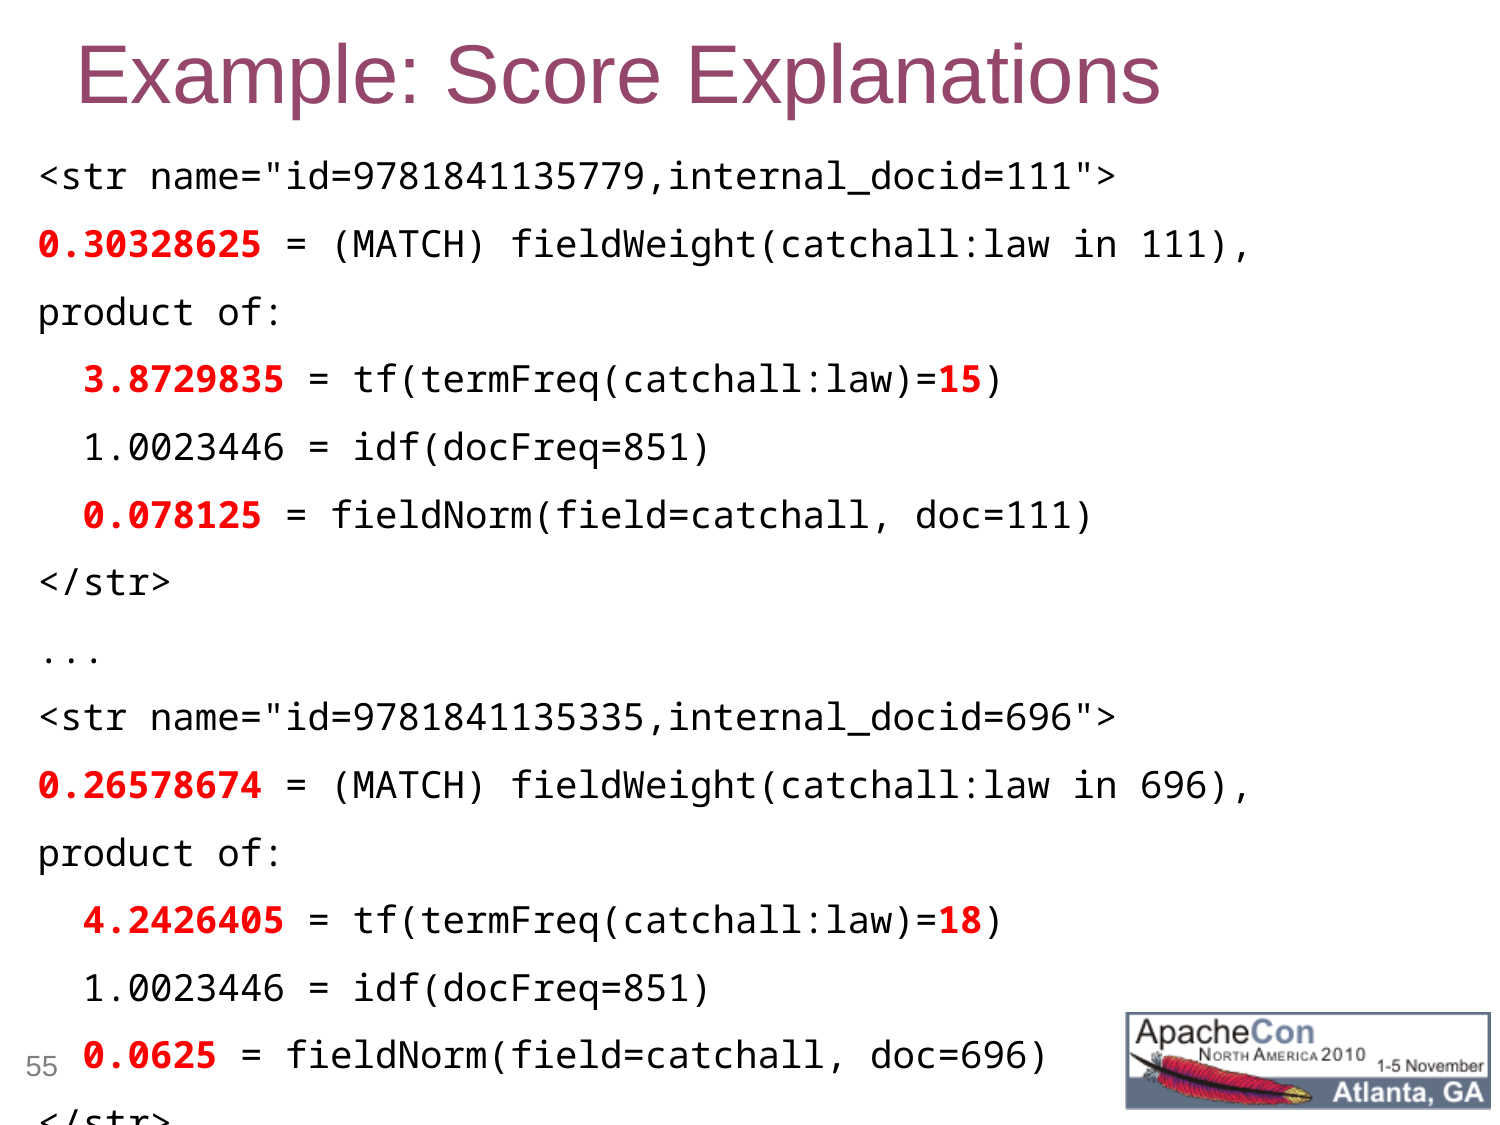

# Example: Score Explanations
<str name="id=9781841135779,internal_docid=111">
0.30328625 = (MATCH) fieldWeight(catchall:law in 111),
product of:
 3.8729835 = tf(termFreq(catchall:law)=15)
 1.0023446 = idf(docFreq=851)
 0.078125 = fieldNorm(field=catchall, doc=111)
</str>
...
<str name="id=9781841135335,internal_docid=696">
0.26578674 = (MATCH) fieldWeight(catchall:law in 696),
product of:
 4.2426405 = tf(termFreq(catchall:law)=18)
 1.0023446 = idf(docFreq=851)
 0.0625 = fieldNorm(field=catchall, doc=696)
</str>
...
55